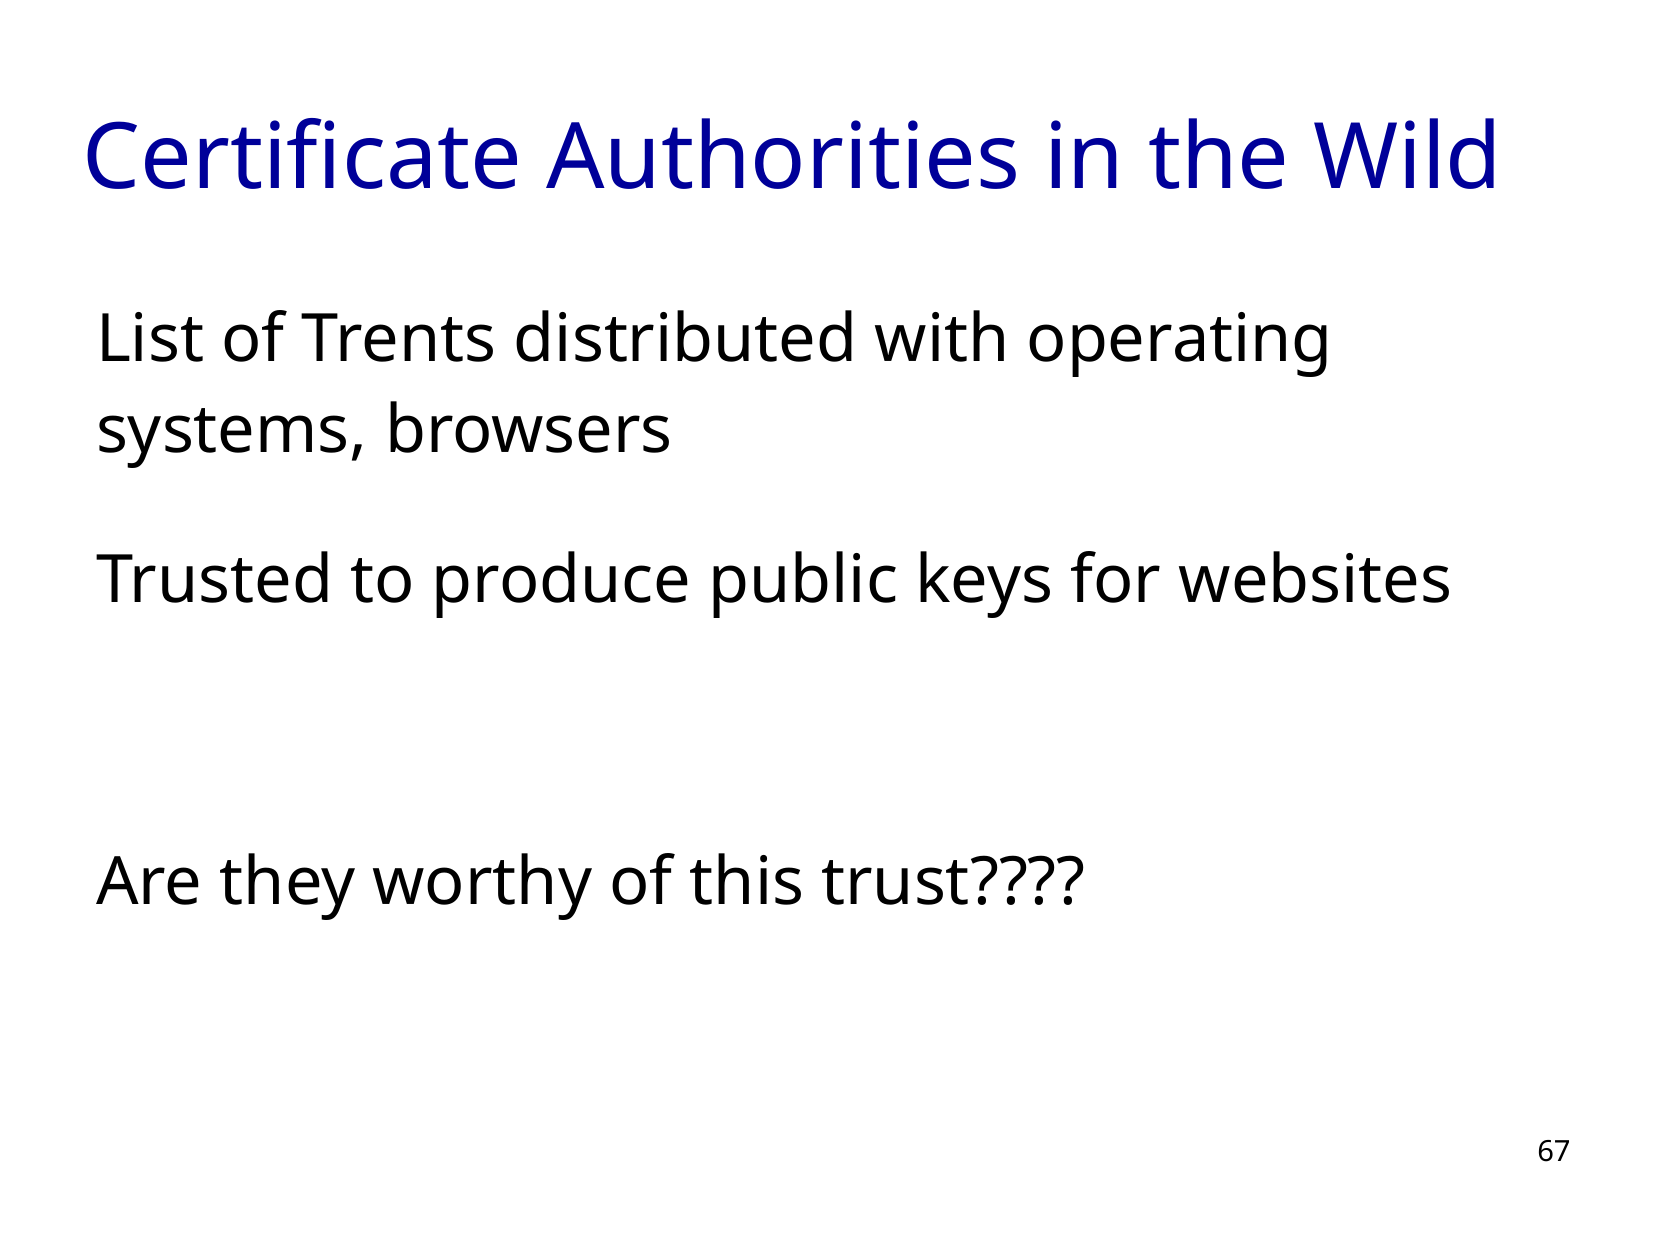

# Certificate Authorities in the Wild
List of Trents distributed with operating systems, browsers
Trusted to produce public keys for websites
Are they worthy of this trust????
67